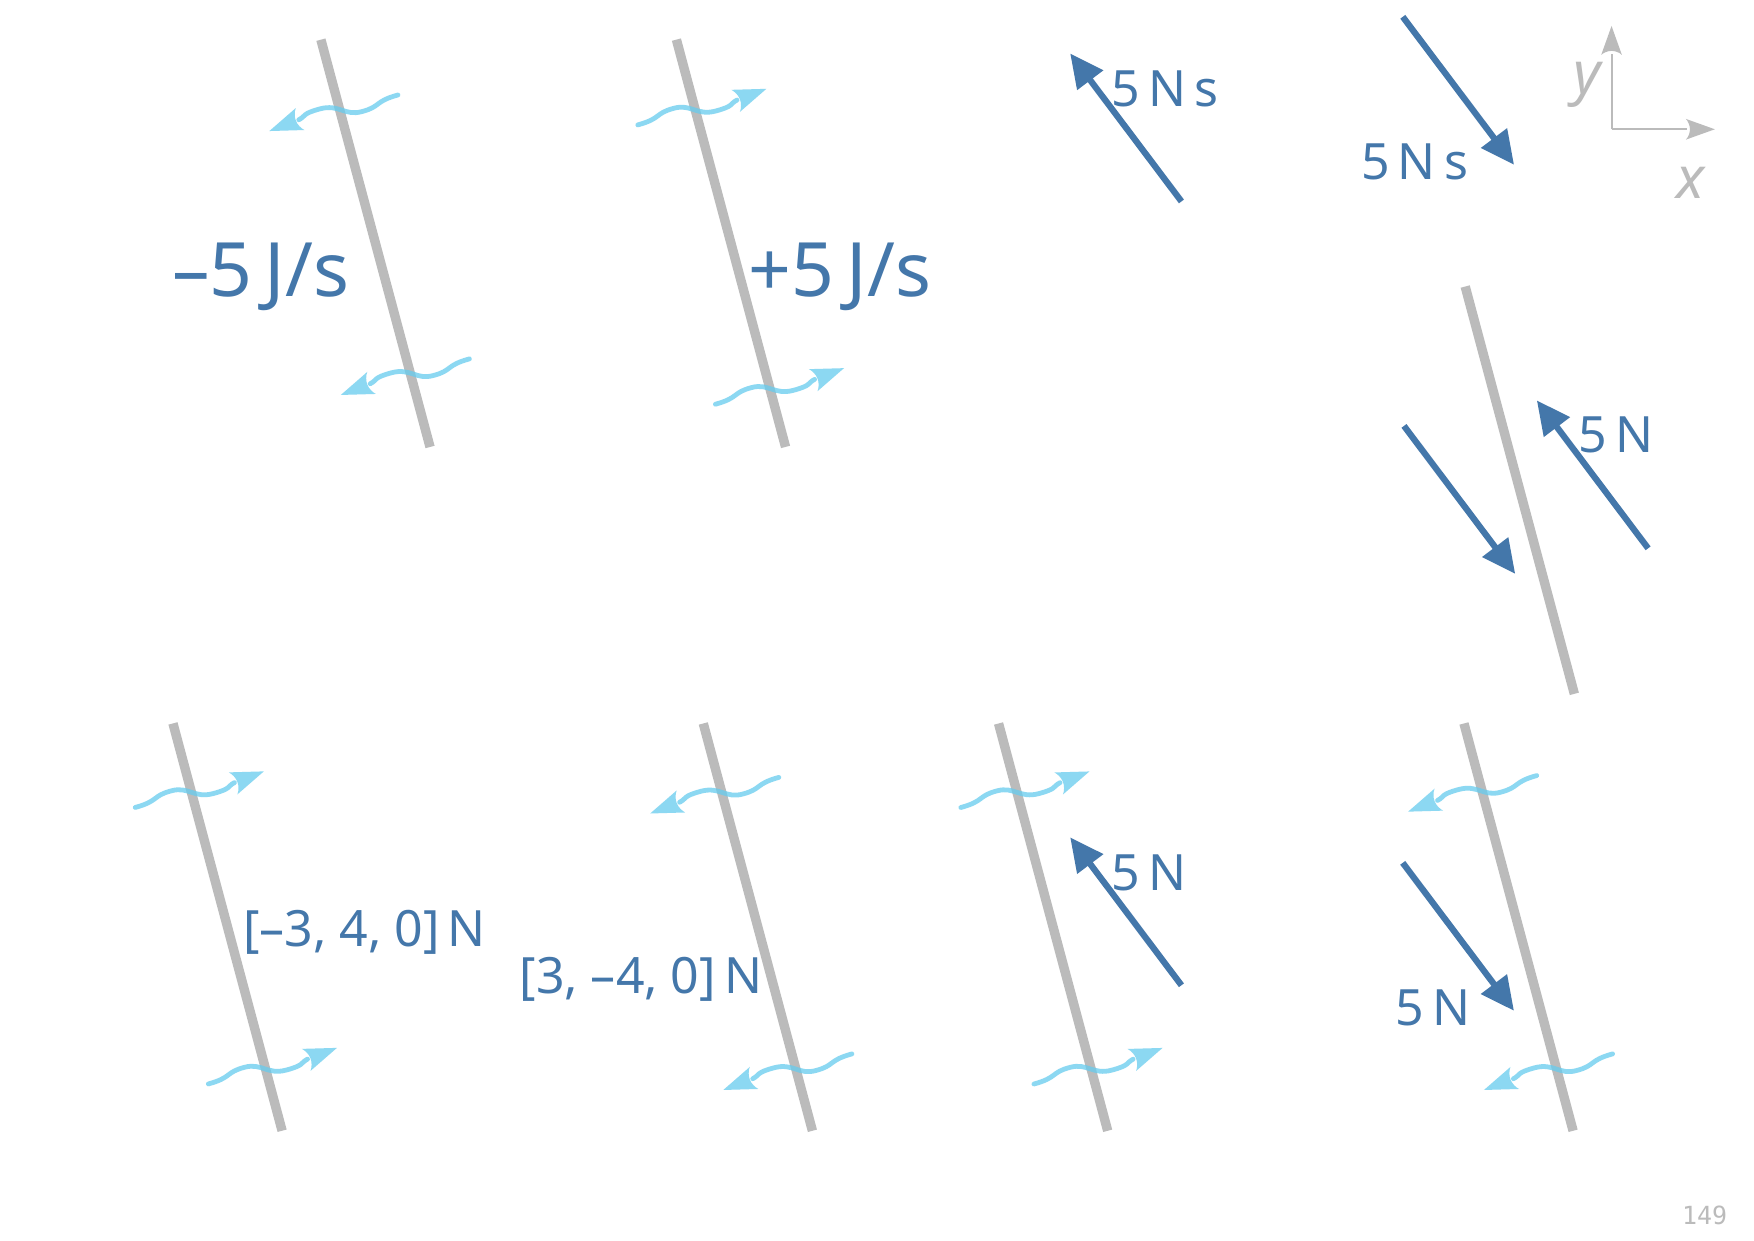

y
x
5 N s
5 N s
–5 J/s
+5 J/s
5 N
5 N
[–3, 4, 0] N
[3, –4, 0] N
5 N